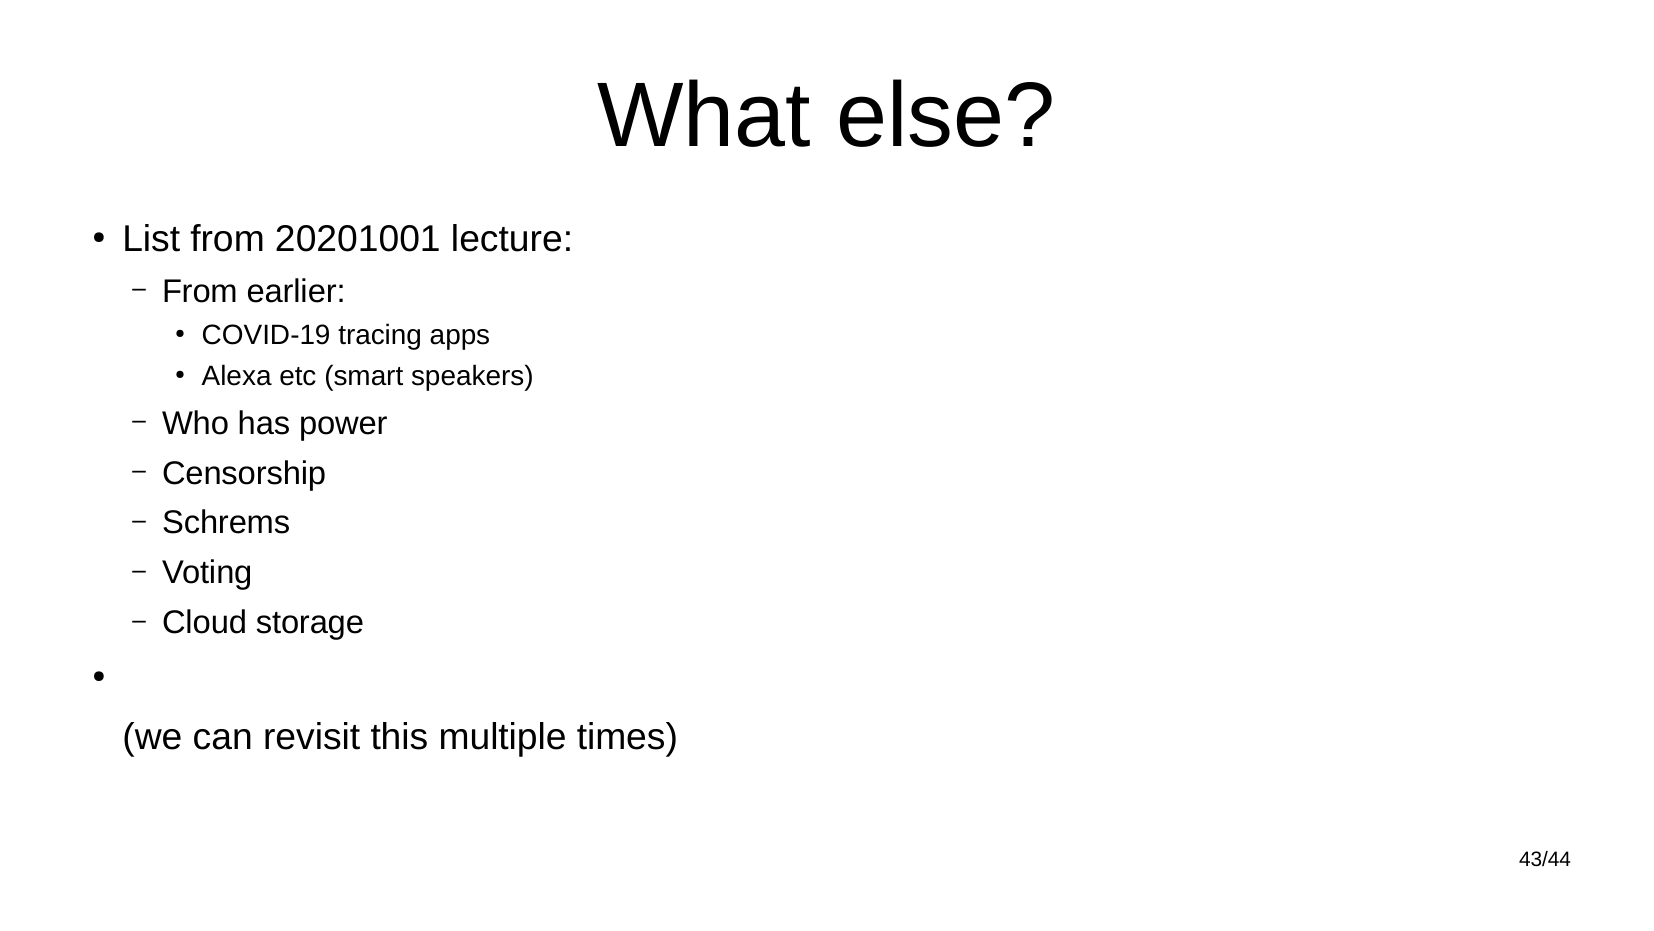

# What else?
List from 20201001 lecture:
From earlier:
COVID-19 tracing apps
Alexa etc (smart speakers)
Who has power
Censorship
Schrems
Voting
Cloud storage
(we can revisit this multiple times)
43